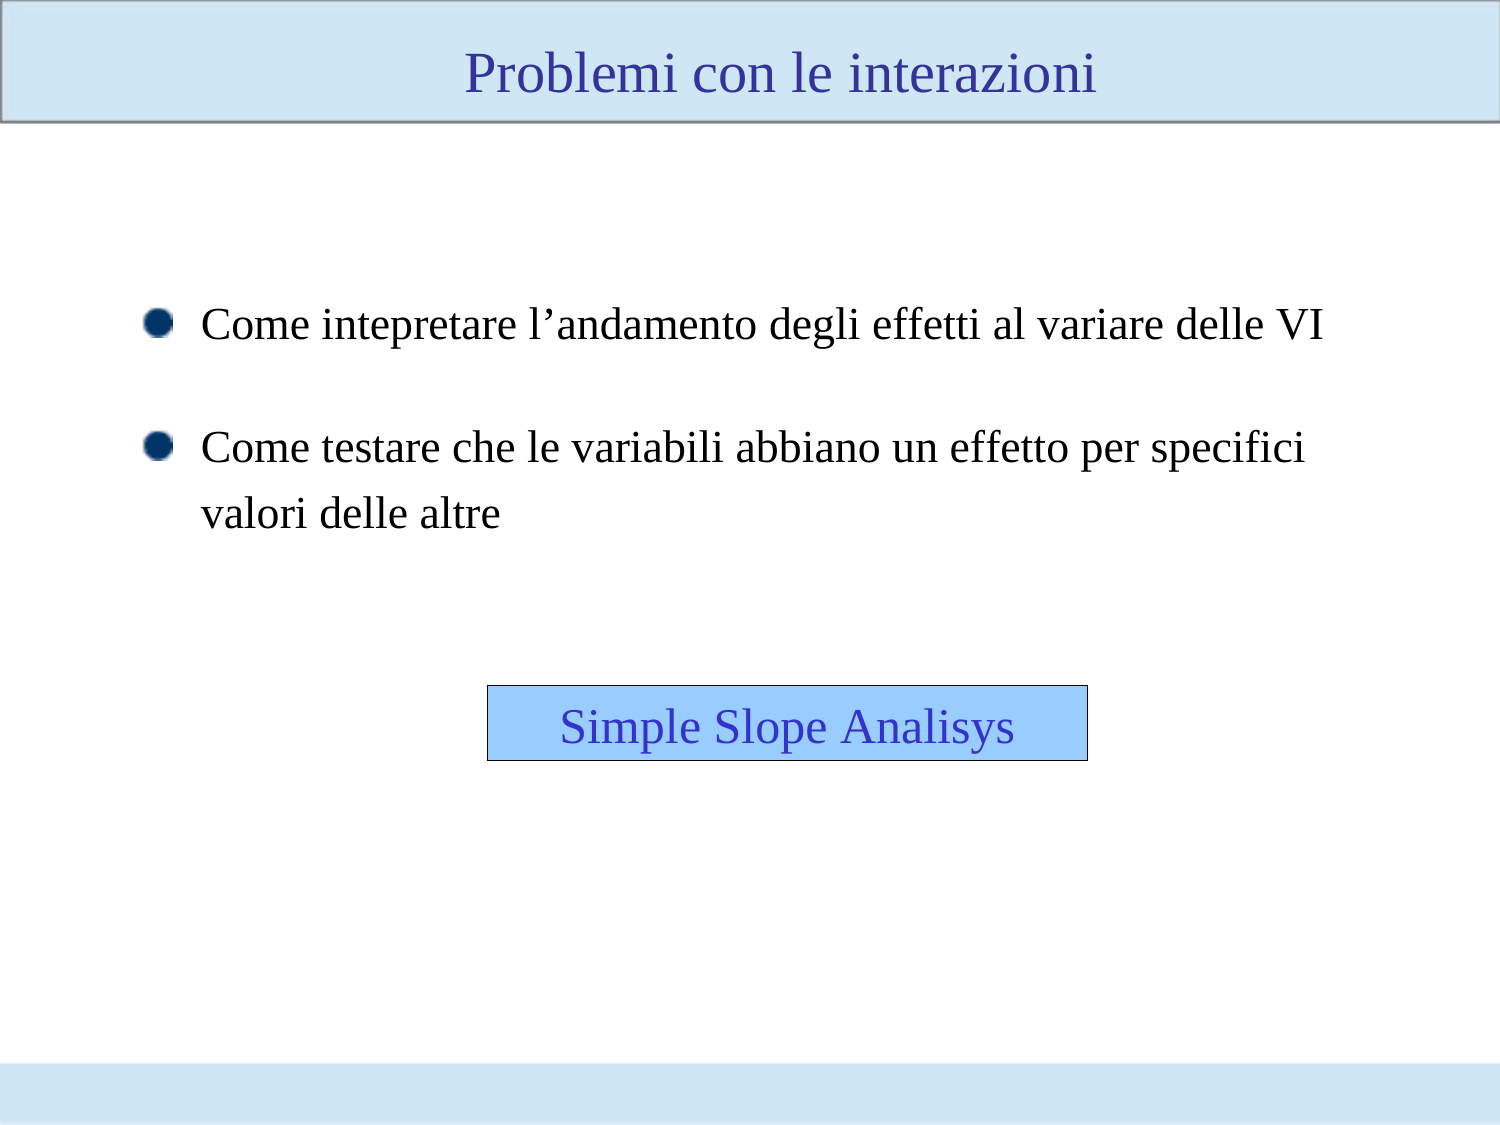

# Problemi con le interazioni
Come intepretare l’andamento degli effetti al variare delle VI
Come testare che le variabili abbiano un effetto per specifici valori delle altre
Simple Slope Analisys